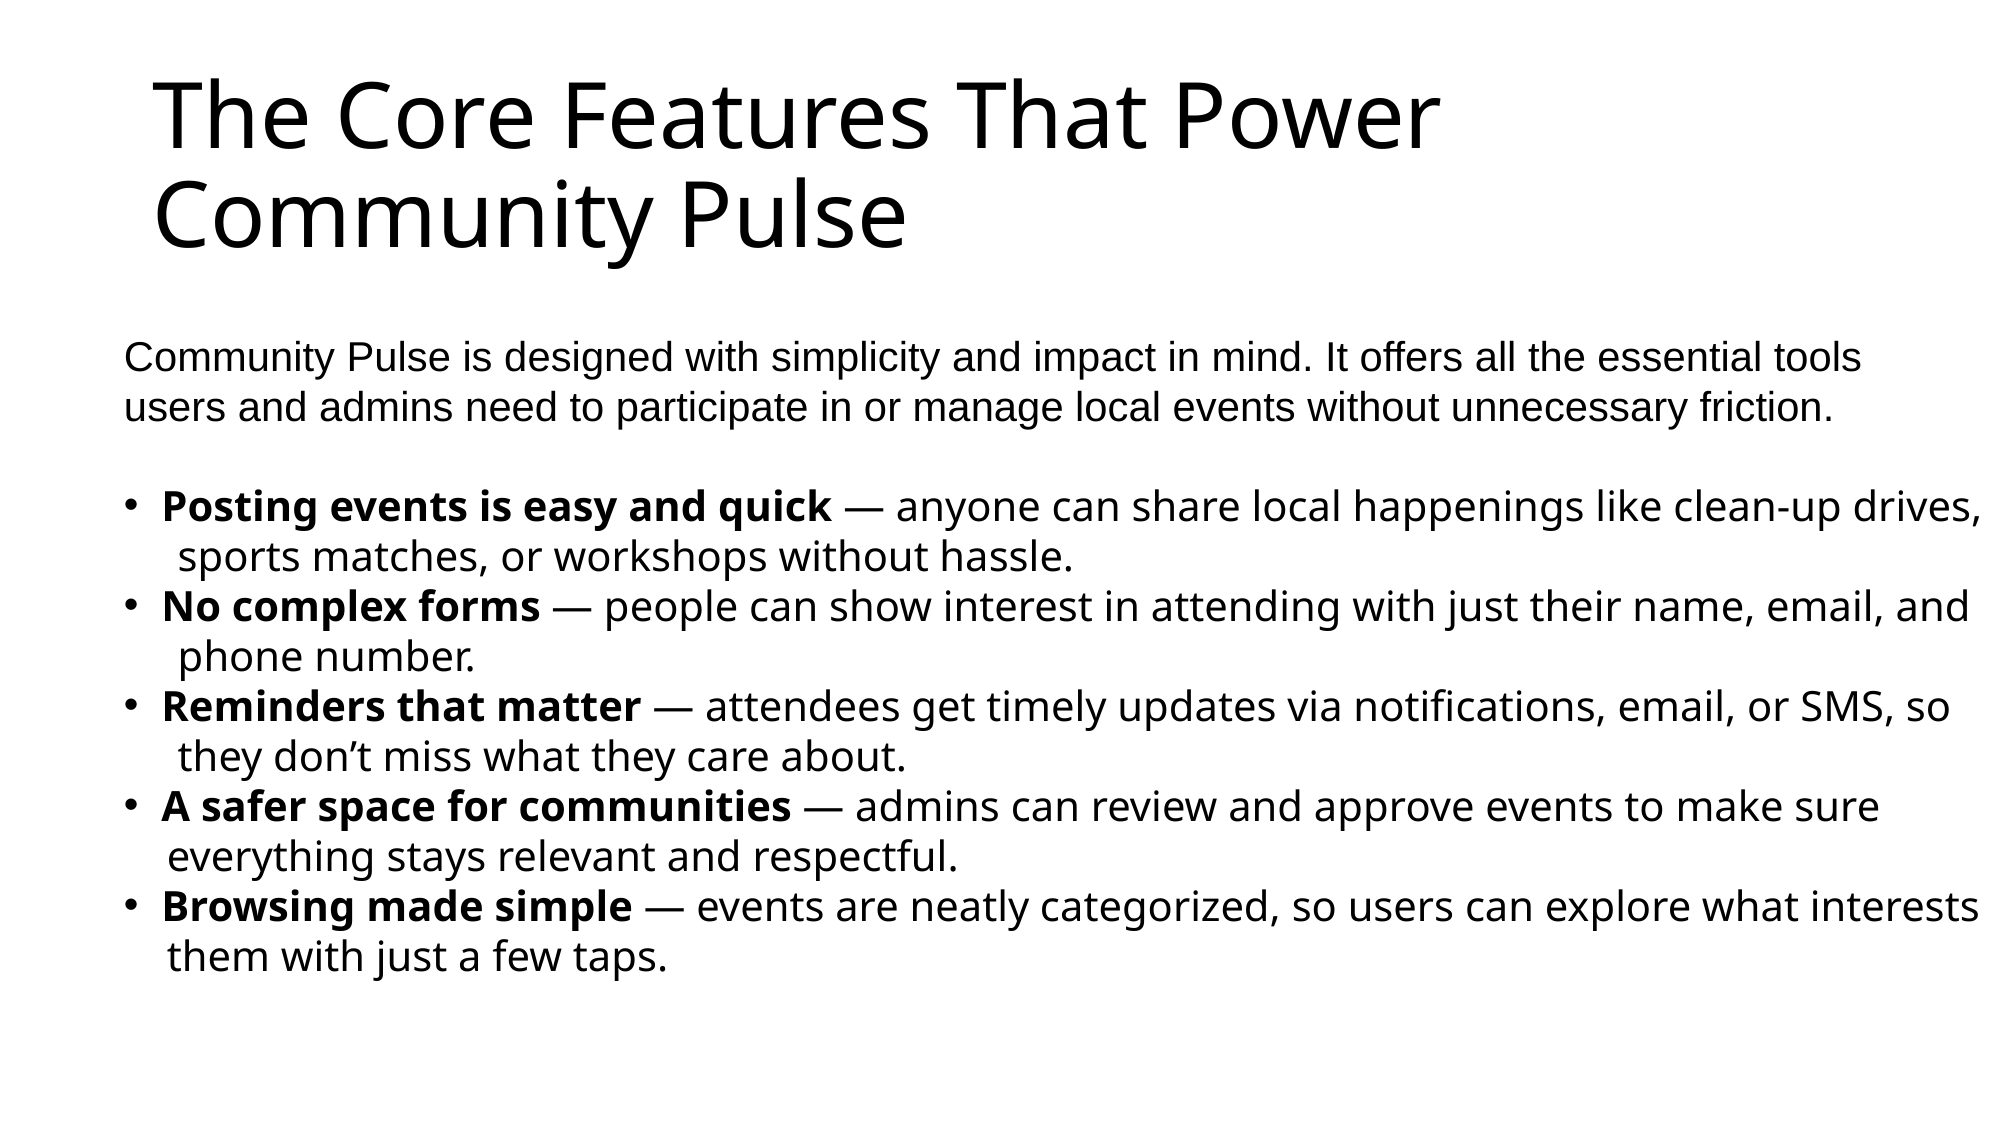

# The Core Features That Power Community Pulse
Community Pulse is designed with simplicity and impact in mind. It offers all the essential tools
users and admins need to participate in or manage local events without unnecessary friction.
Posting events is easy and quick — anyone can share local happenings like clean-up drives,
 sports matches, or workshops without hassle.
No complex forms — people can show interest in attending with just their name, email, and
 phone number.
Reminders that matter — attendees get timely updates via notifications, email, or SMS, so
 they don’t miss what they care about.
A safer space for communities — admins can review and approve events to make sure
 everything stays relevant and respectful.
Browsing made simple — events are neatly categorized, so users can explore what interests
 them with just a few taps.